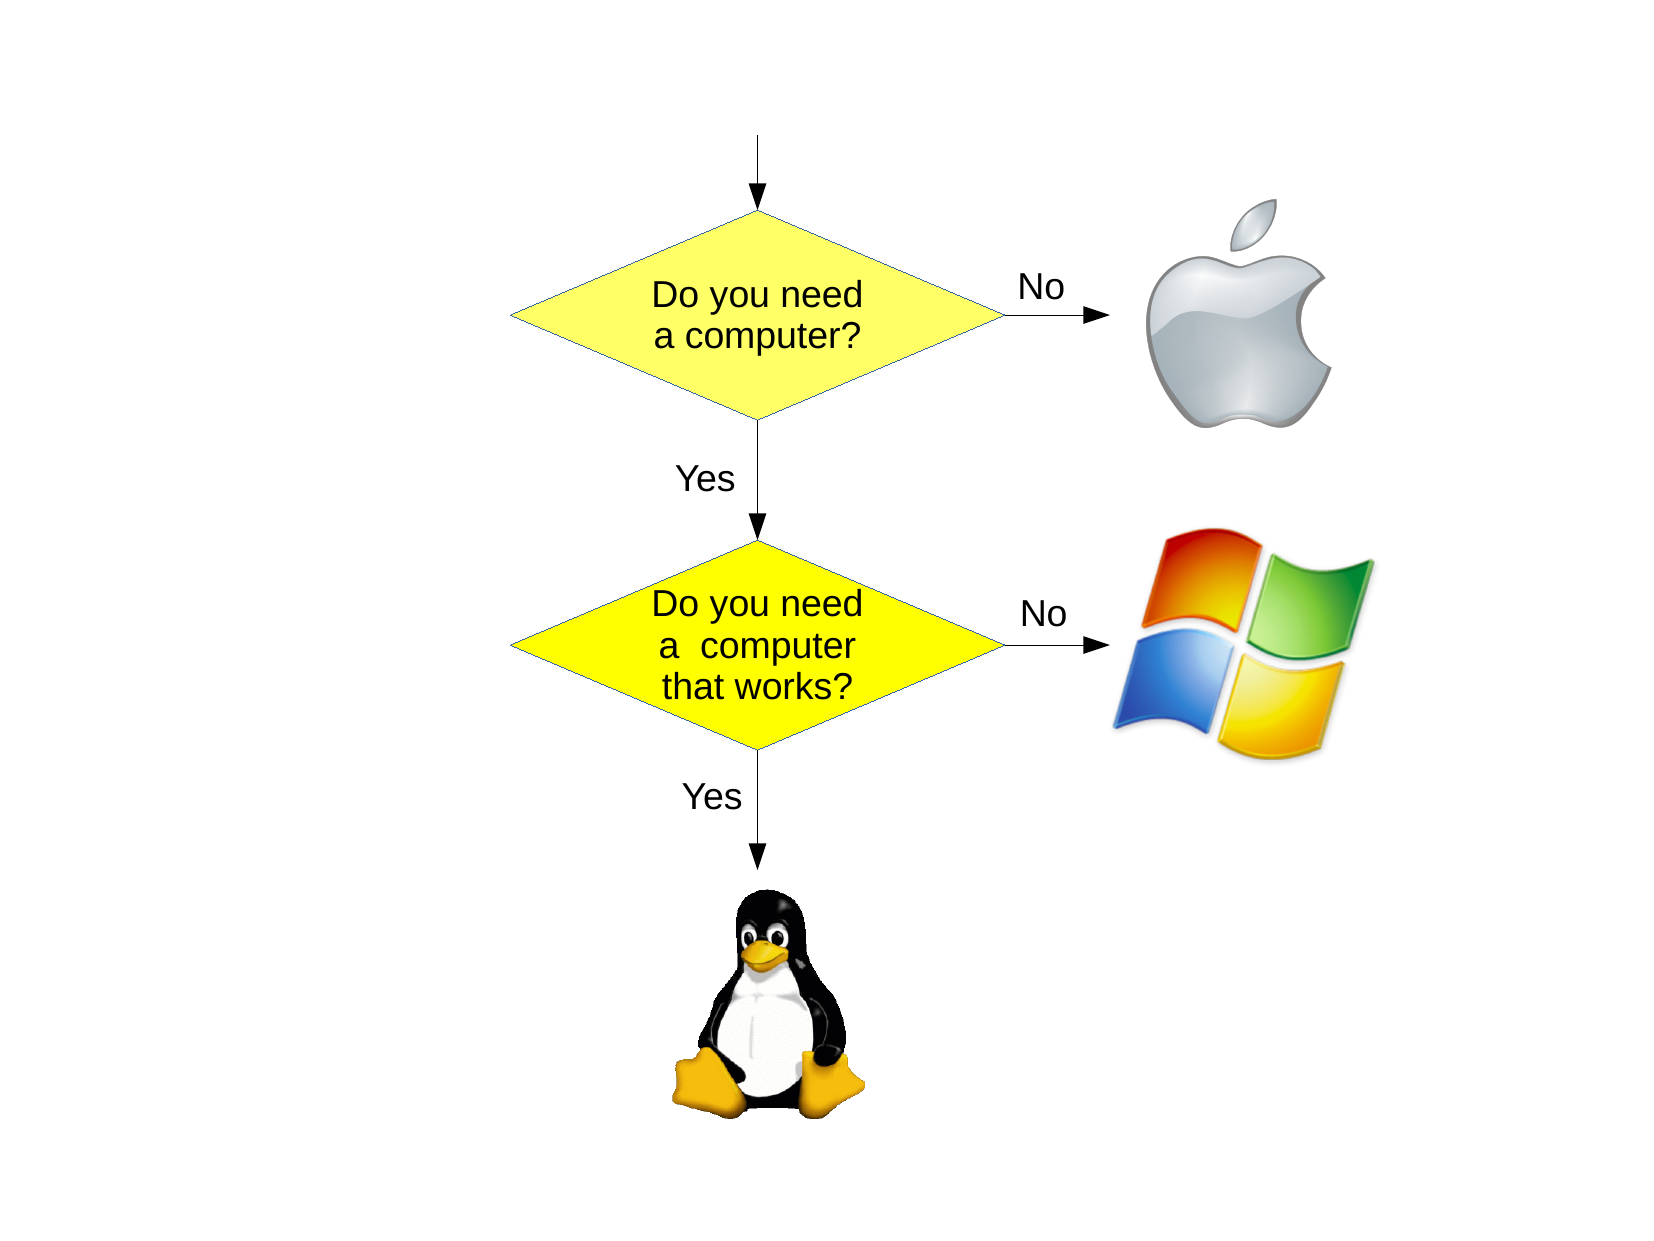

Do you need
a computer?
No
Yes
Do you need
a computer
that works?
No
Yes